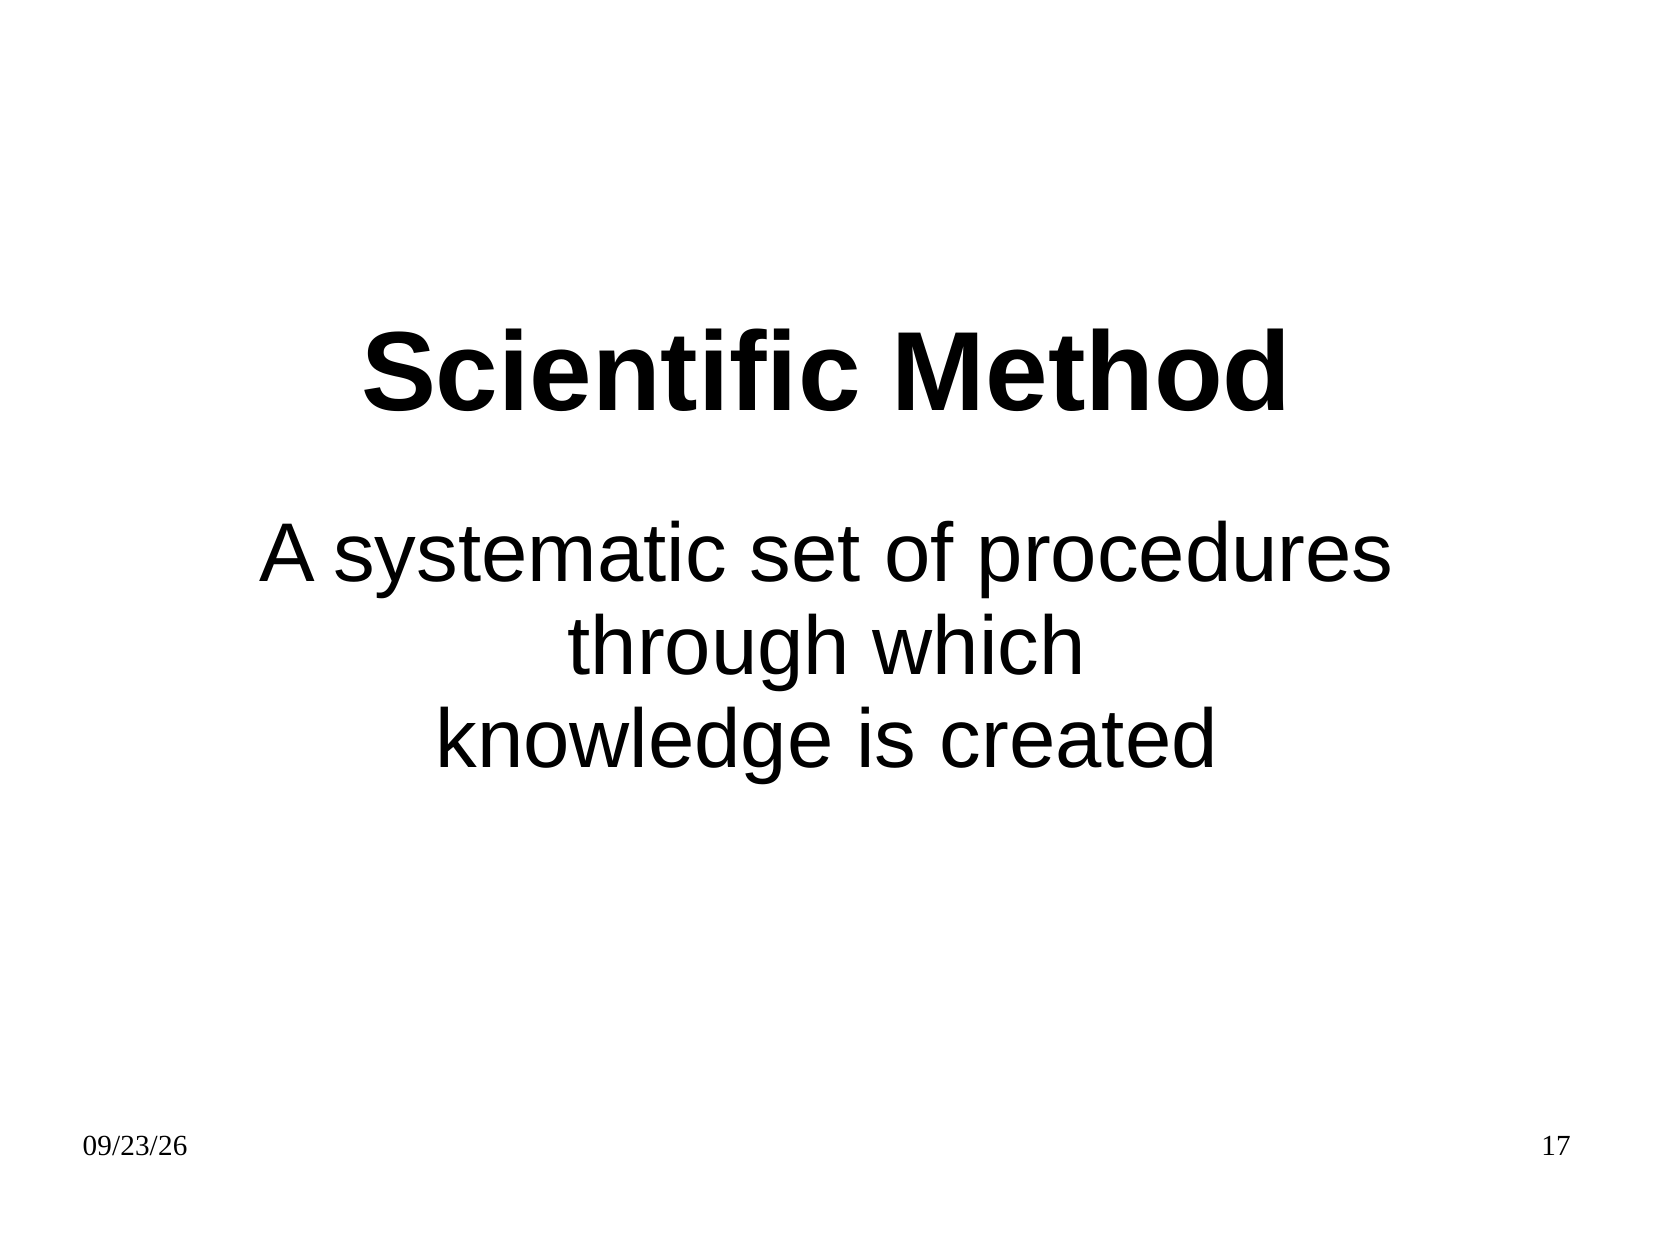

# Scientific Method
A systematic set of procedures
through which
knowledge is created
17